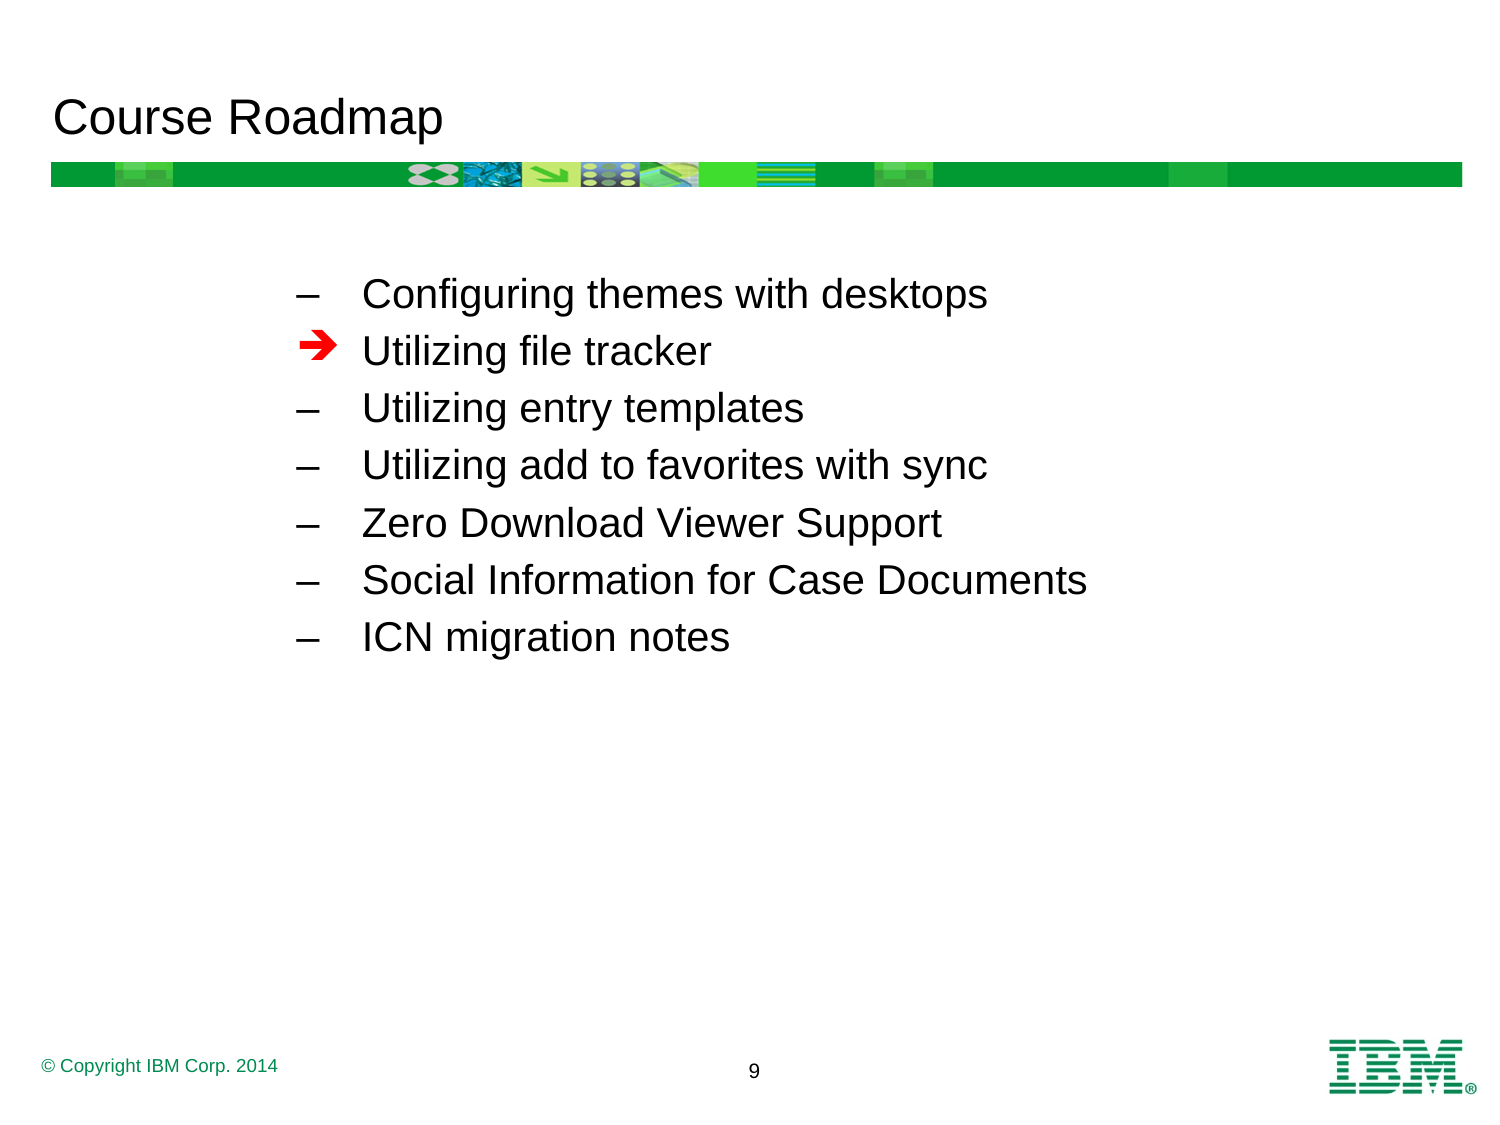

# Course Roadmap
Configuring themes with desktops
Utilizing file tracker
Utilizing entry templates
Utilizing add to favorites with sync
Zero Download Viewer Support
Social Information for Case Documents
ICN migration notes
9